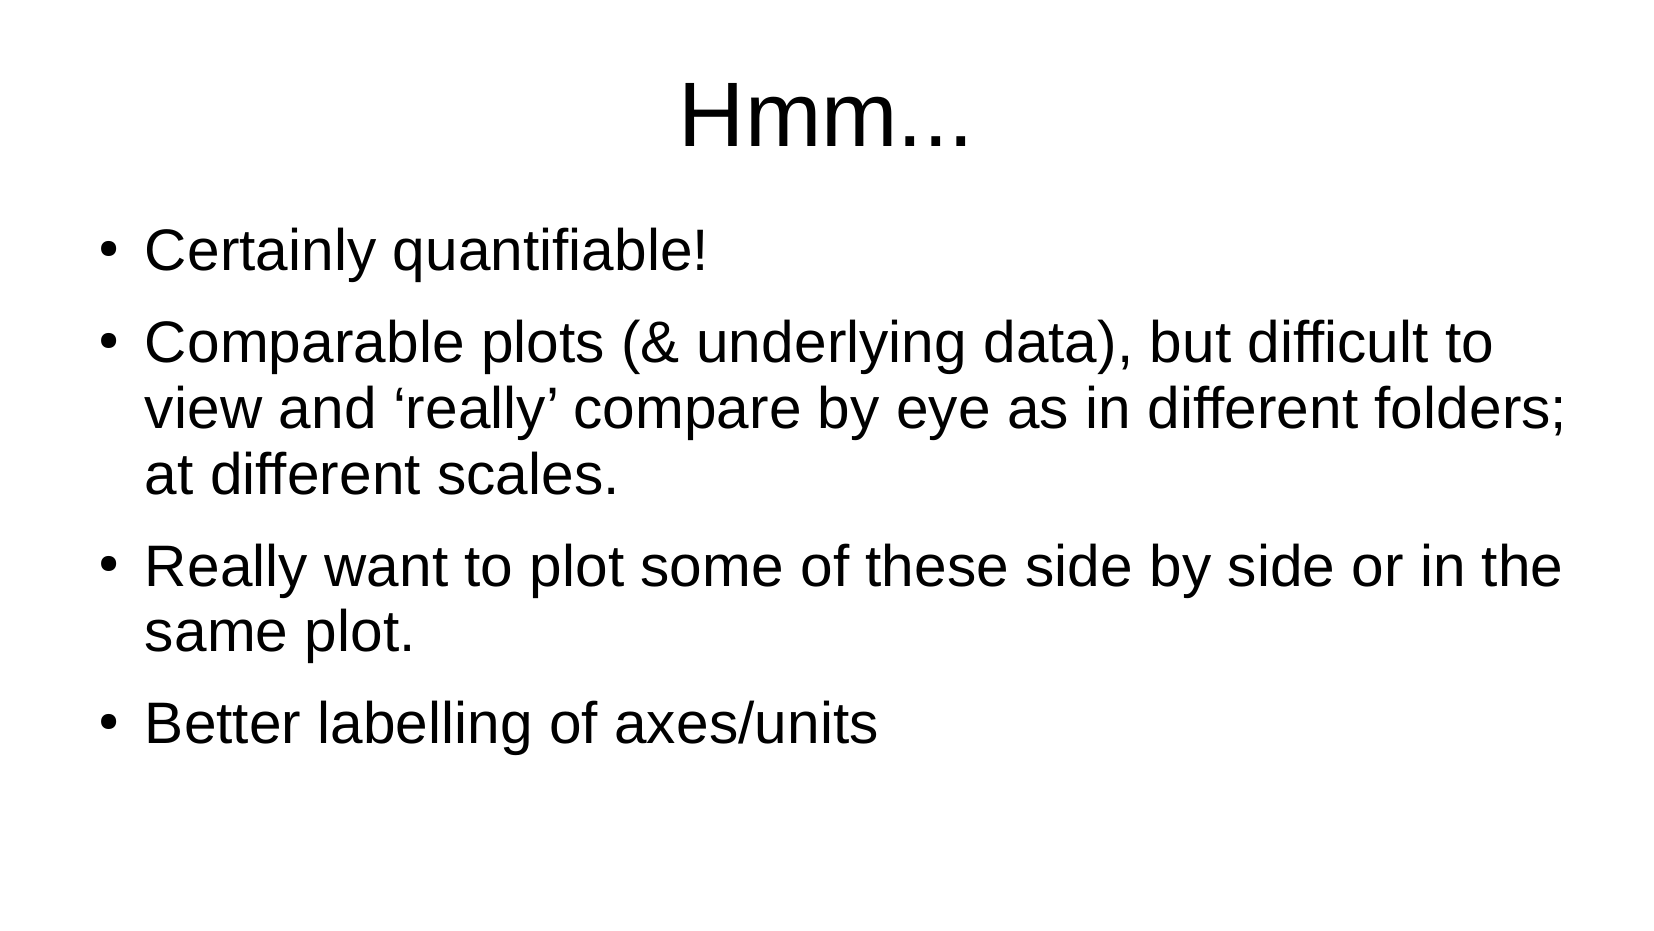

# Hmm...
Certainly quantifiable!
Comparable plots (& underlying data), but difficult to view and ‘really’ compare by eye as in different folders; at different scales.
Really want to plot some of these side by side or in the same plot.
Better labelling of axes/units